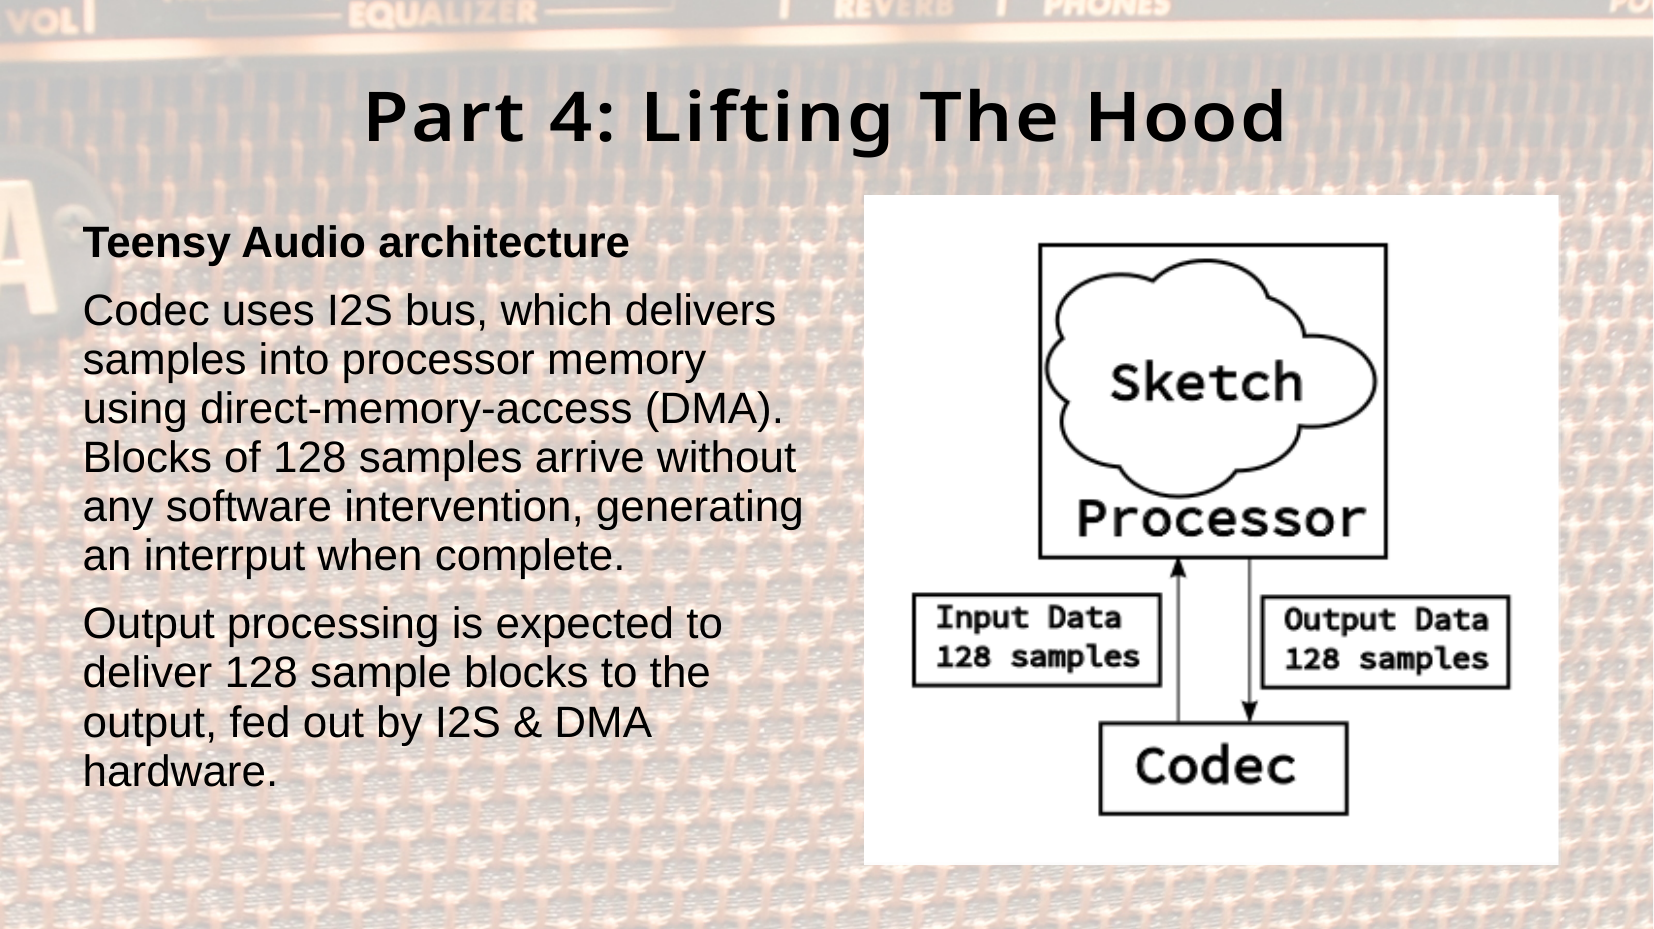

# Part 4: Lifting The Hood
Teensy Audio architecture
Codec uses I2S bus, which delivers samples into processor memory using direct-memory-access (DMA). Blocks of 128 samples arrive without any software intervention, generating an interrput when complete.
Output processing is expected to deliver 128 sample blocks to the output, fed out by I2S & DMA hardware.